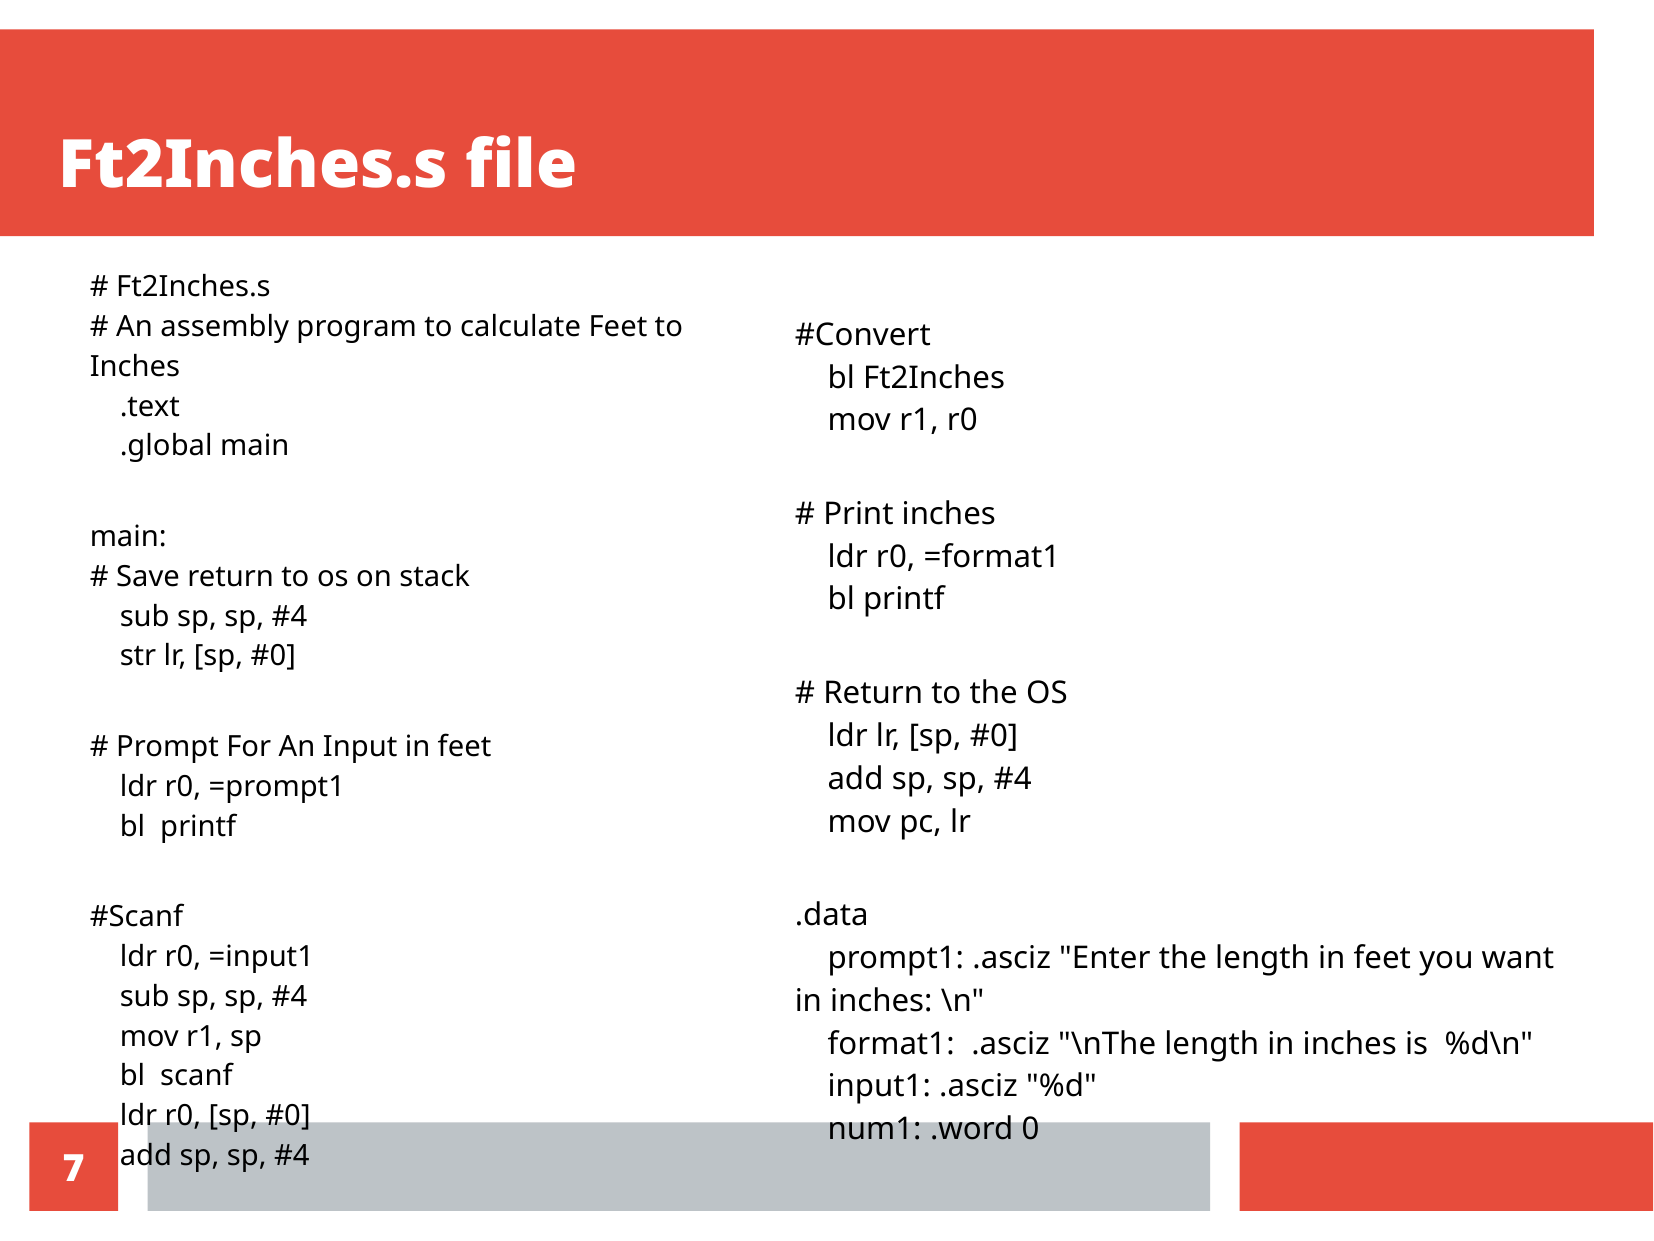

# Ft2Inches.s file
# Ft2Inches.s
# An assembly program to calculate Feet to Inches
 .text
 .global main
main:
# Save return to os on stack
 sub sp, sp, #4
 str lr, [sp, #0]
# Prompt For An Input in feet
 ldr r0, =prompt1
 bl printf
#Scanf
 ldr r0, =input1
 sub sp, sp, #4
 mov r1, sp
 bl scanf
 ldr r0, [sp, #0]
 add sp, sp, #4
#Convert
 bl Ft2Inches
 mov r1, r0
# Print inches
 ldr r0, =format1
 bl printf
# Return to the OS
 ldr lr, [sp, #0]
 add sp, sp, #4
 mov pc, lr
.data
 prompt1: .asciz "Enter the length in feet you want in inches: \n"
 format1: .asciz "\nThe length in inches is %d\n"
 input1: .asciz "%d"
 num1: .word 0
7